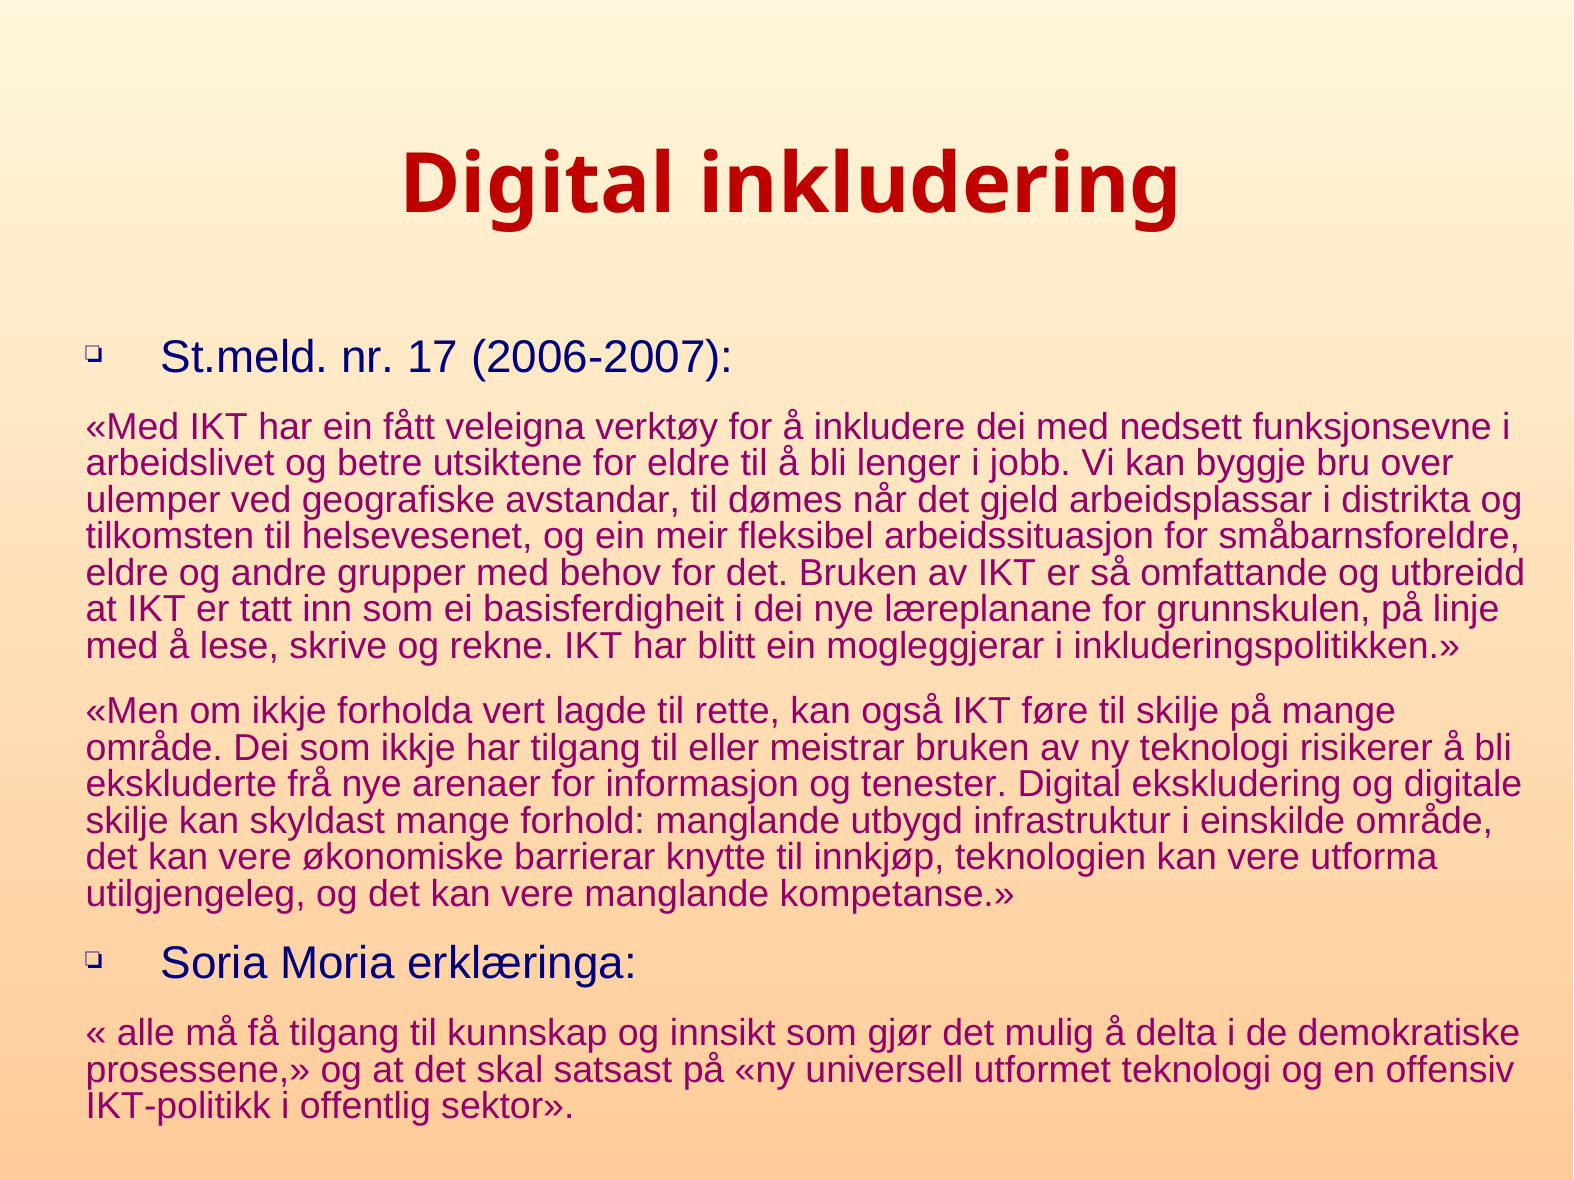

# Digital inkludering
St.meld. nr. 17 (2006-2007):
«Med IKT har ein fått veleigna verktøy for å inkludere dei med nedsett funksjonsevne i arbeidslivet og betre utsiktene for eldre til å bli lenger i jobb. Vi kan byggje bru over ulemper ved geografiske avstandar, til dømes når det gjeld arbeidsplassar i distrikta og tilkomsten til helsevesenet, og ein meir fleksibel arbeidssituasjon for småbarnsforeldre, eldre og andre grupper med behov for det. Bruken av IKT er så omfattande og utbreidd at IKT er tatt inn som ei basisferdigheit i dei nye læreplanane for grunnskulen, på linje med å lese, skrive og rekne. IKT har blitt ein mogleggjerar i inkluderingspolitikken.»
«Men om ikkje forholda vert lagde til rette, kan også IKT føre til skilje på mange område. Dei som ikkje har tilgang til eller meistrar bruken av ny teknologi risikerer å bli ekskluderte frå nye arenaer for informasjon og tenester. Digital ekskludering og digitale skilje kan skyldast mange forhold: manglande utbygd infrastruktur i einskilde område, det kan vere økonomiske barrierar knytte til innkjøp, teknologien kan vere utforma utilgjengeleg, og det kan vere manglande kompetanse.»
Soria Moria erklæringa:
« alle må få tilgang til kunnskap og innsikt som gjør det mulig å delta i de demokratiske prosessene,» og at det skal satsast på «ny universell utformet teknologi og en offensiv IKT-politikk i offentlig sektor».